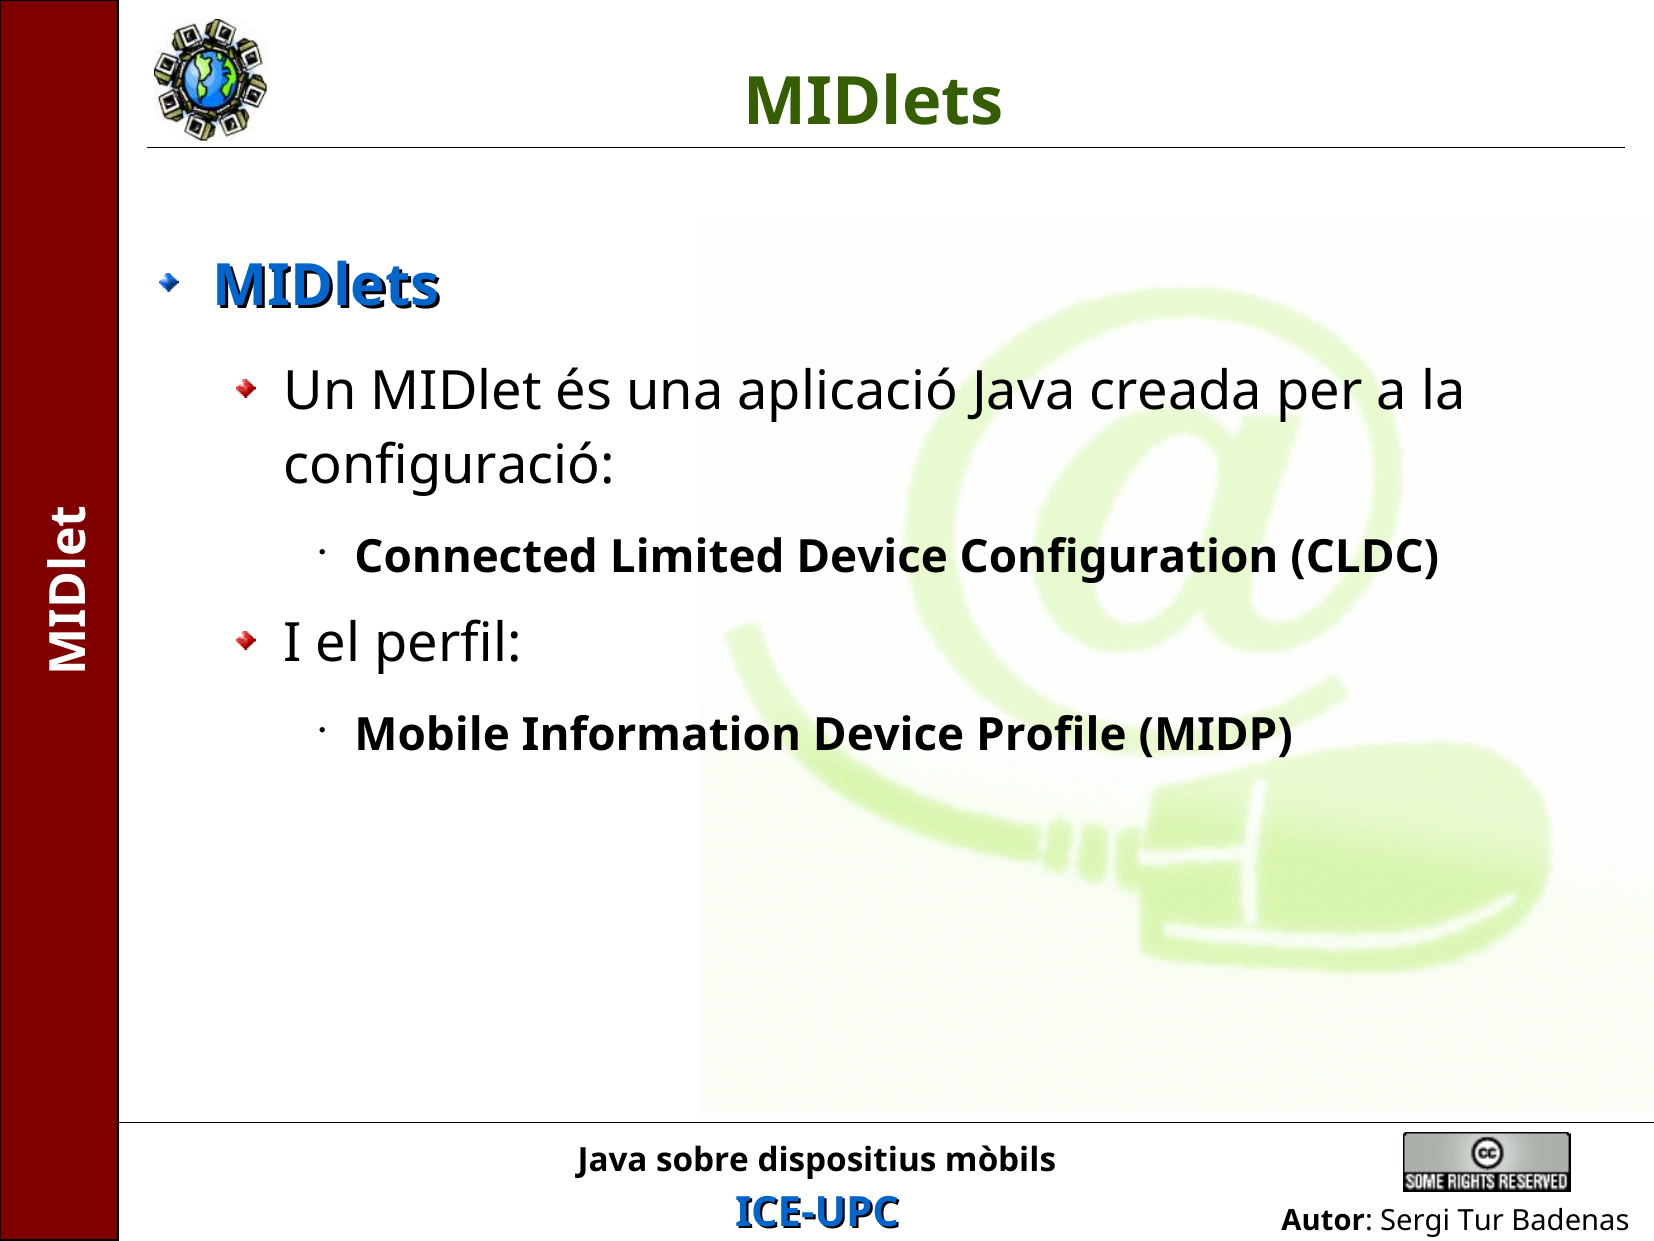

# MIDlets
MIDlets
Un MIDlet és una aplicació Java creada per a la configuració:
Connected Limited Device Configuration (CLDC)
I el perfil:
Mobile Information Device Profile (MIDP)